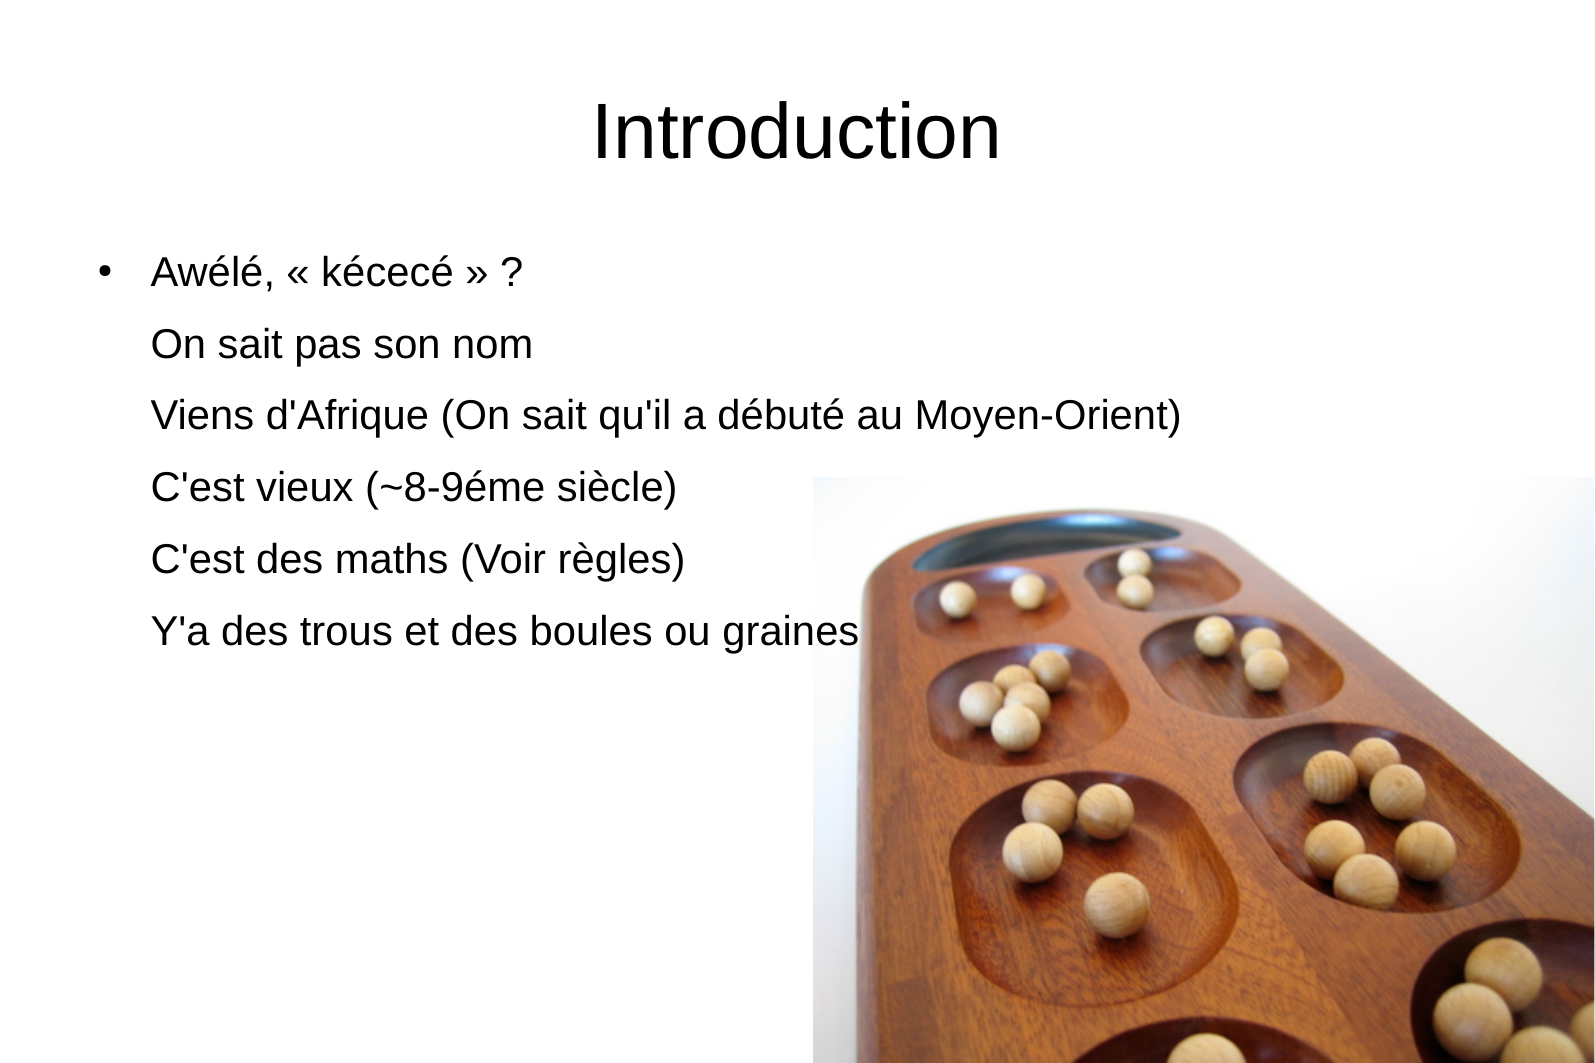

# Introduction
Awélé, « kécecé » ?
On sait pas son nom
Viens d'Afrique (On sait qu'il a débuté au Moyen-Orient)
C'est vieux (~8-9éme siècle)
C'est des maths (Voir règles)
Y'a des trous et des boules ou graines